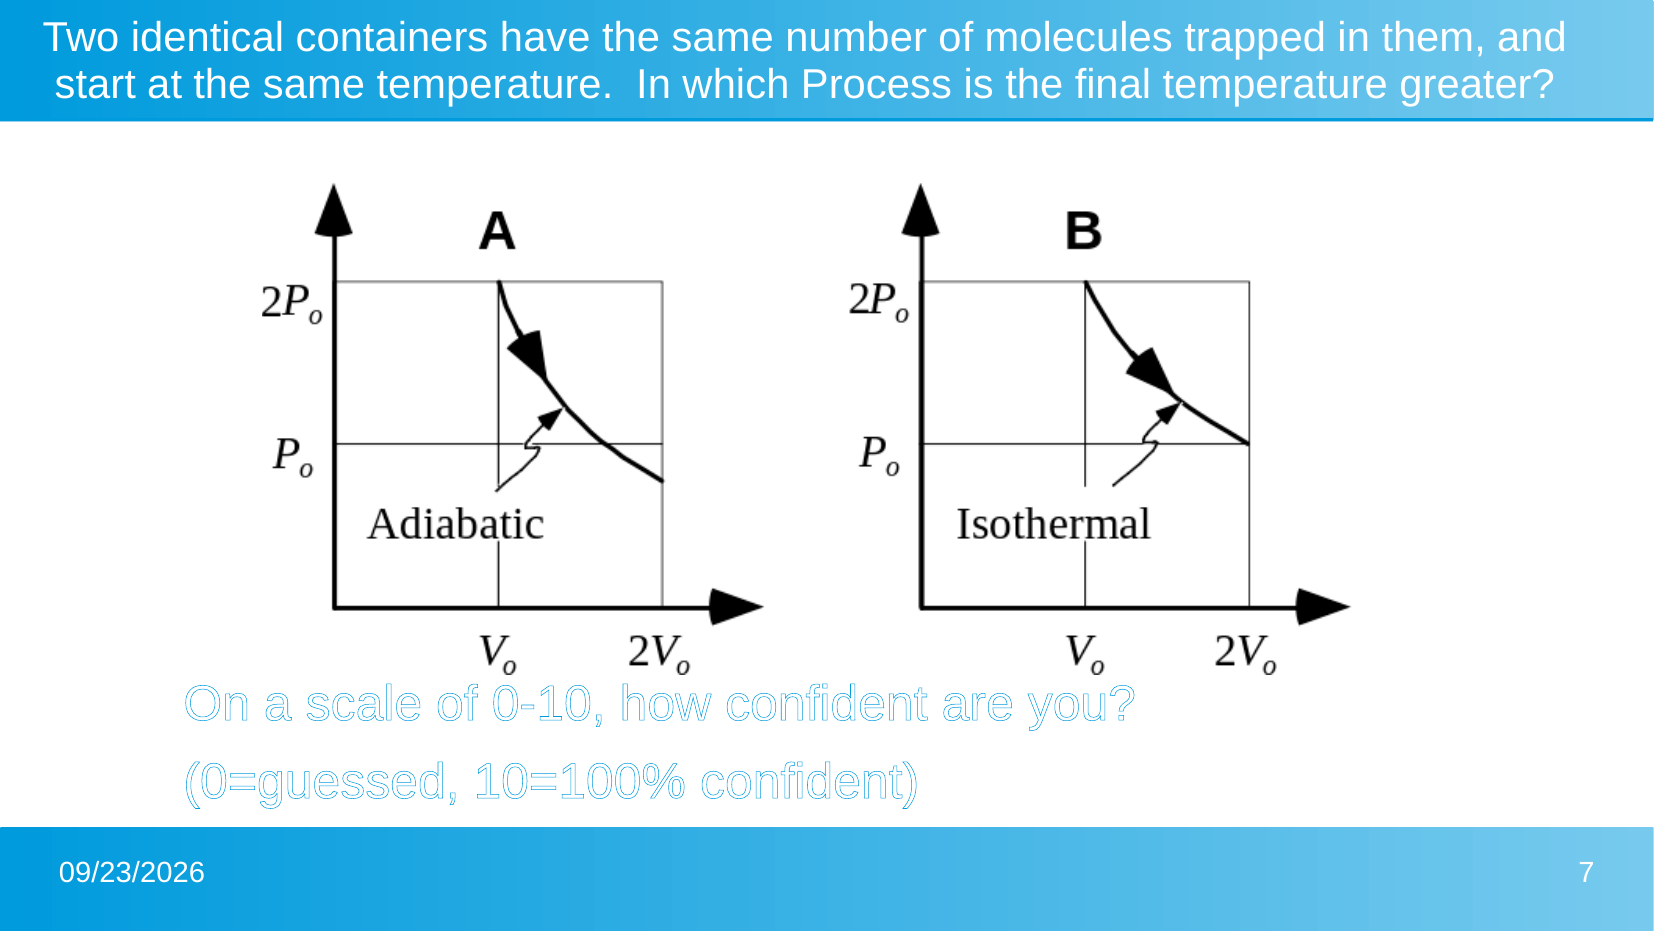

# Two identical containers have the same number of molecules trapped in them, and start at the same temperature. In which Process is the final temperature greater?
On a scale of 0-10, how confident are you?
(0=guessed, 10=100% confident)
7